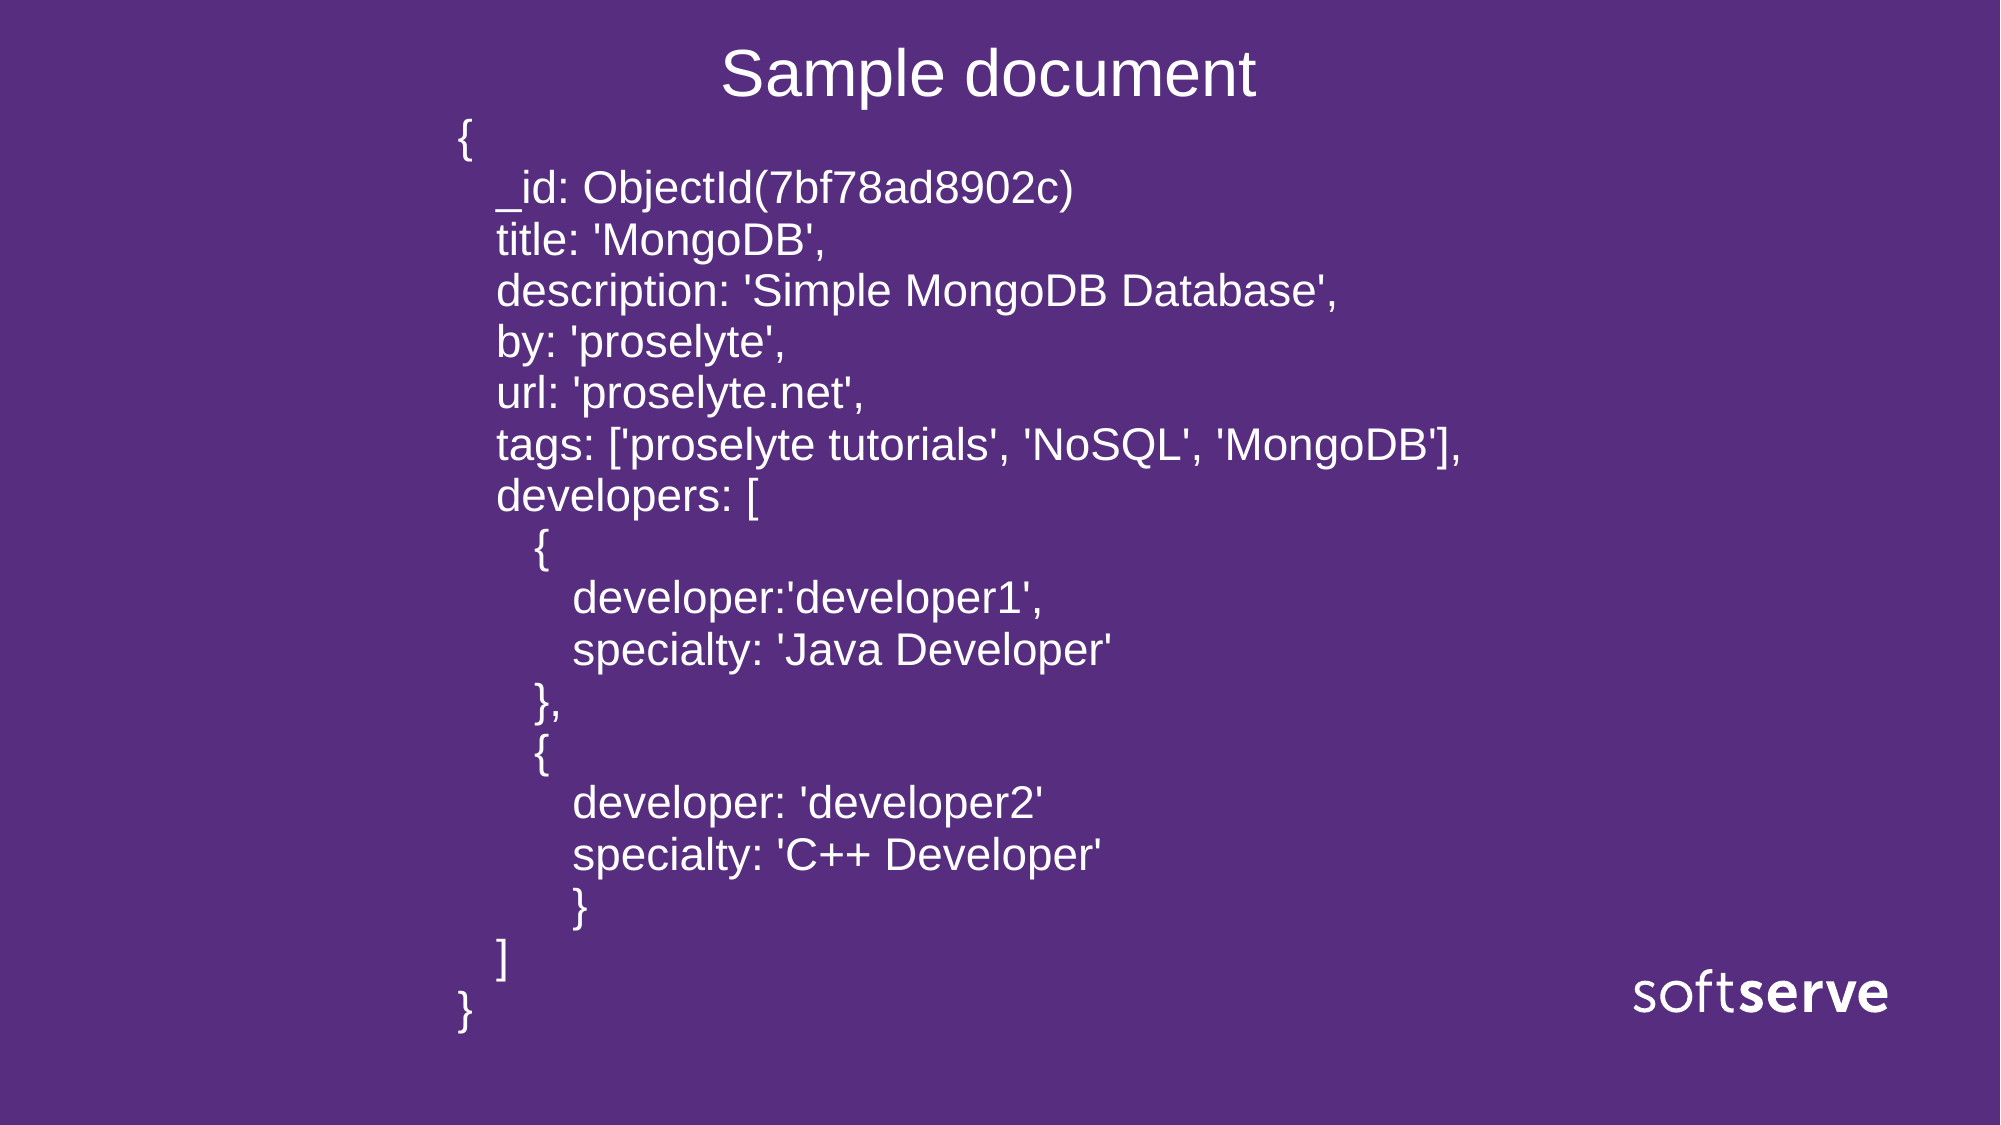

Sample document
{
 _id: ObjectId(7bf78ad8902c)
 title: 'MongoDB',
 description: 'Simple MongoDB Database',
 by: 'proselyte',
 url: 'proselyte.net',
 tags: ['proselyte tutorials', 'NoSQL', 'MongoDB'],
 developers: [
 {
 developer:'developer1',
 specialty: 'Java Developer'
 },
 {
 developer: 'developer2'
 specialty: 'C++ Developer'
 }
 ]
}